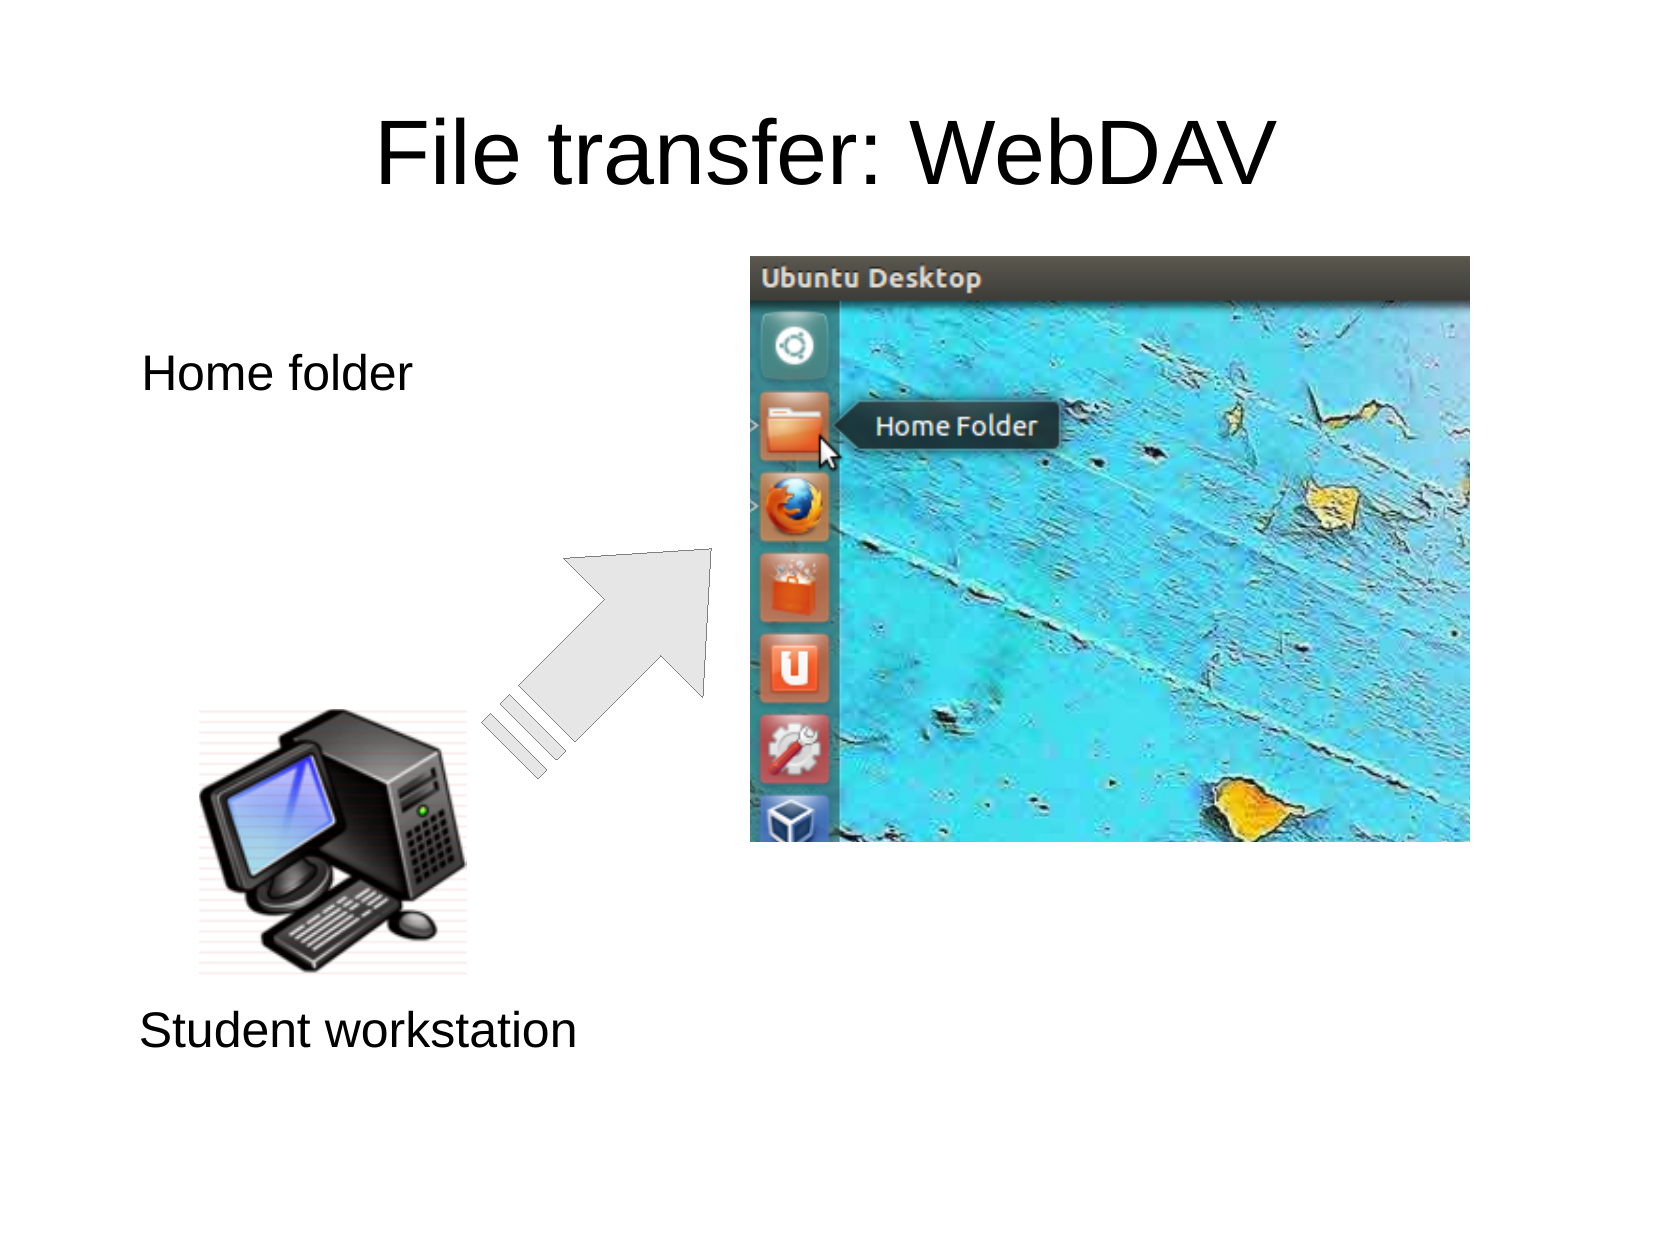

# File transfer: WebDAV
Home folder
Student workstation